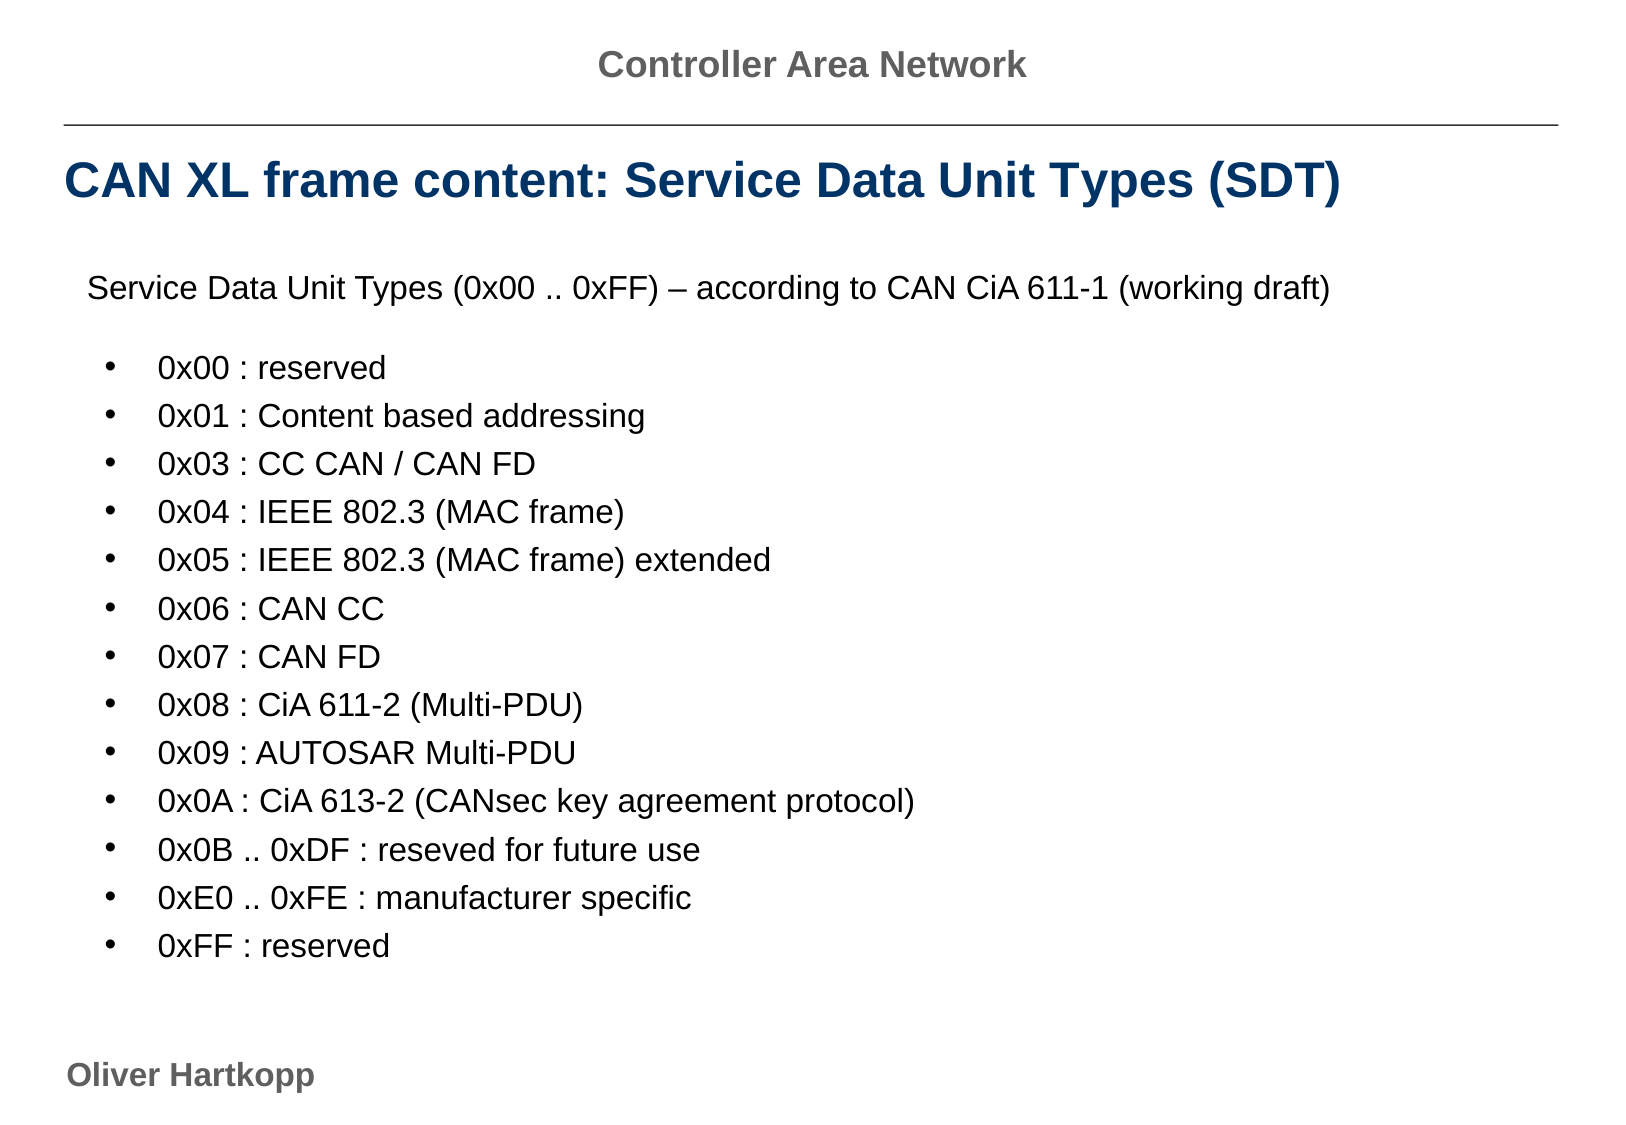

CAN XL frame content: Service Data Unit Types (SDT)
Service Data Unit Types (0x00 .. 0xFF) – according to CAN CiA 611-1 (working draft)
0x00 : reserved
0x01 : Content based addressing
0x03 : CC CAN / CAN FD
0x04 : IEEE 802.3 (MAC frame)
0x05 : IEEE 802.3 (MAC frame) extended
0x06 : CAN CC
0x07 : CAN FD
0x08 : CiA 611-2 (Multi-PDU)
0x09 : AUTOSAR Multi-PDU
0x0A : CiA 613-2 (CANsec key agreement protocol)
0x0B .. 0xDF : reseved for future use
0xE0 .. 0xFE : manufacturer specific
0xFF : reserved